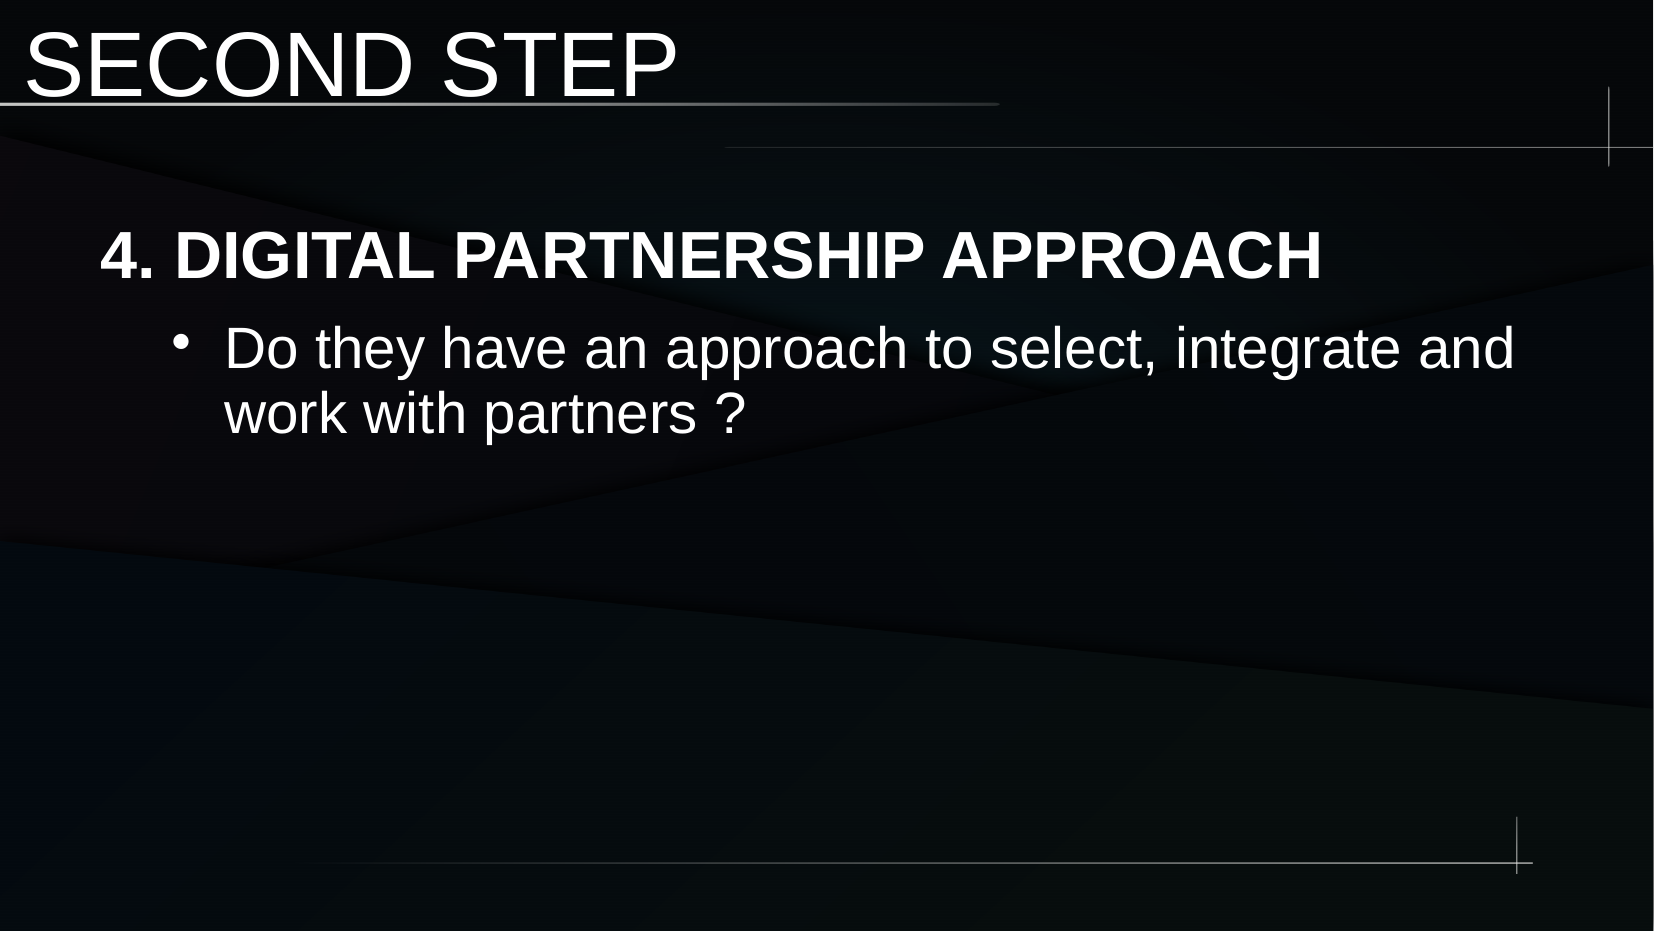

# SECOND STEP
 DIGITAL PARTNERSHIP APPROACH
Do they have an approach to select, integrate and work with partners ?